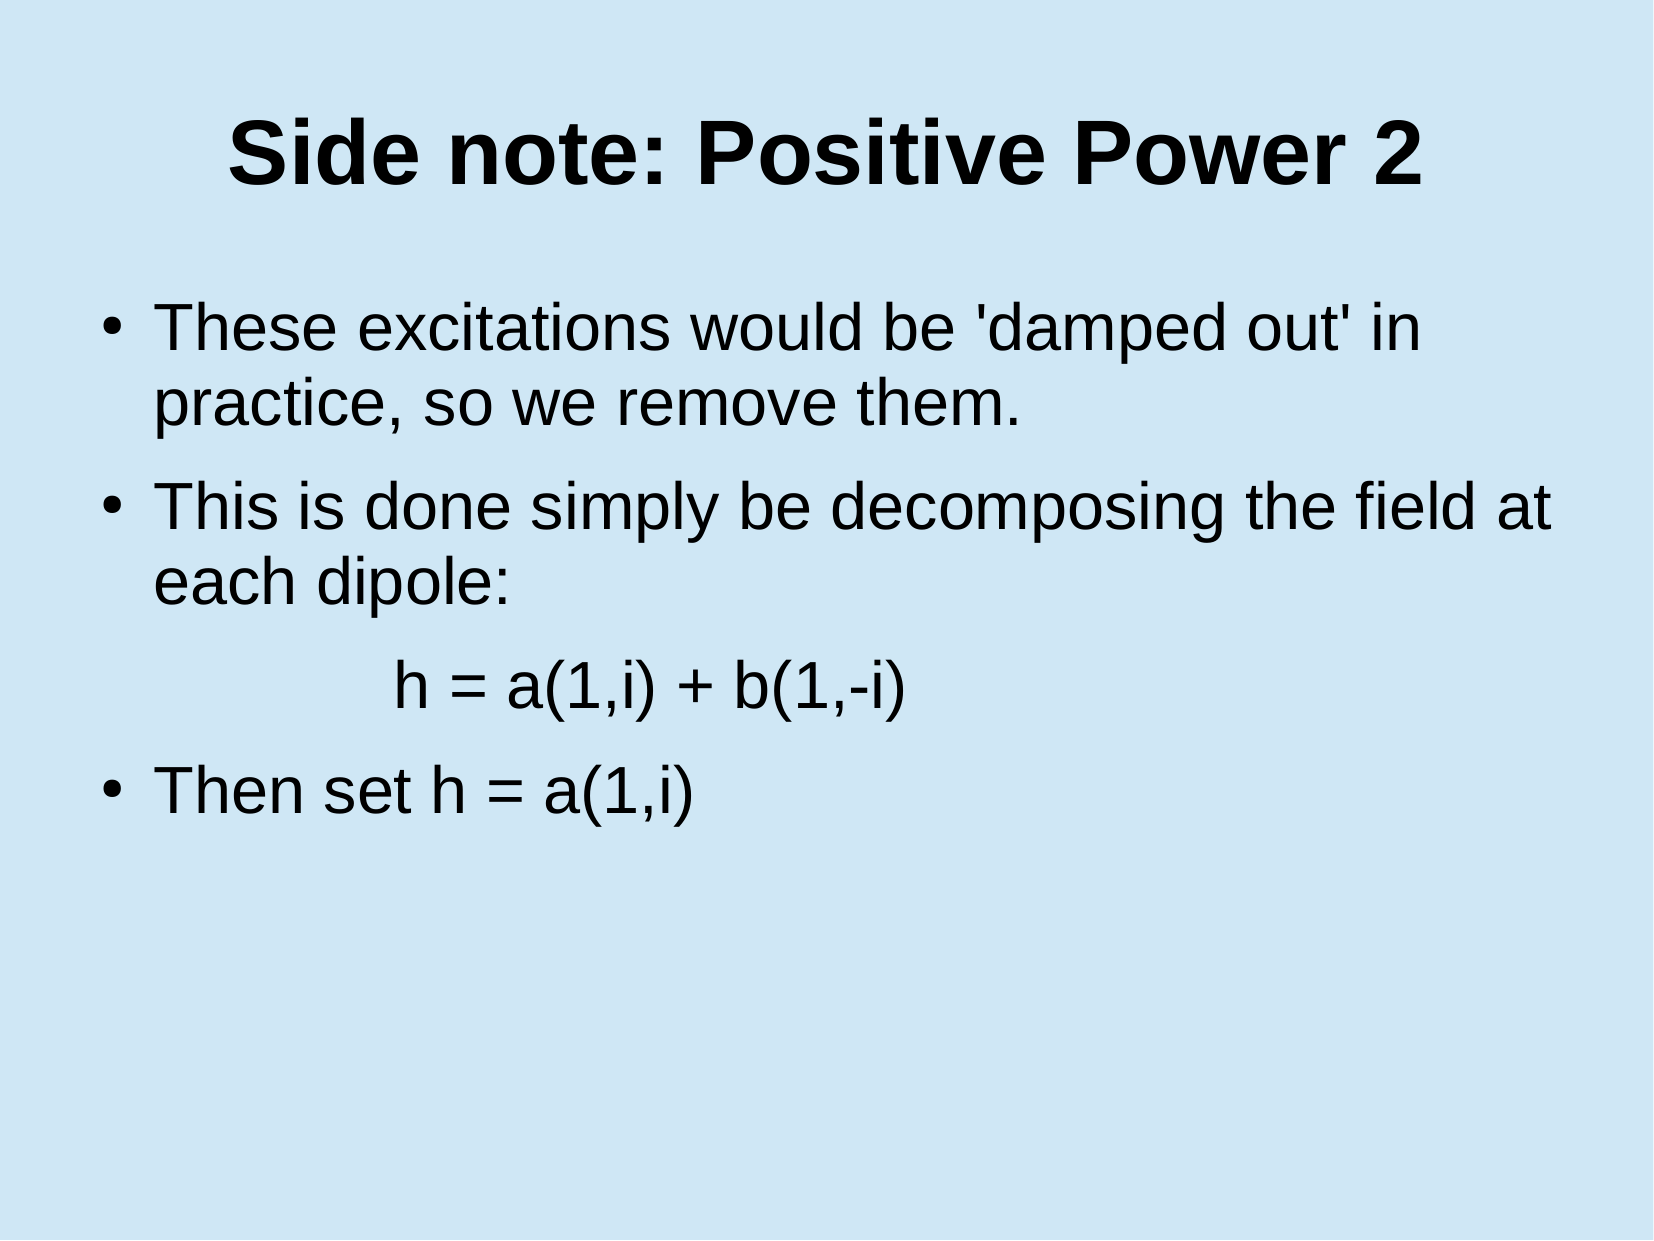

# Side note: Positive Power 2
These excitations would be 'damped out' in practice, so we remove them.
This is done simply be decomposing the field at each dipole:
 h = a(1,i) + b(1,-i)
Then set h = a(1,i)